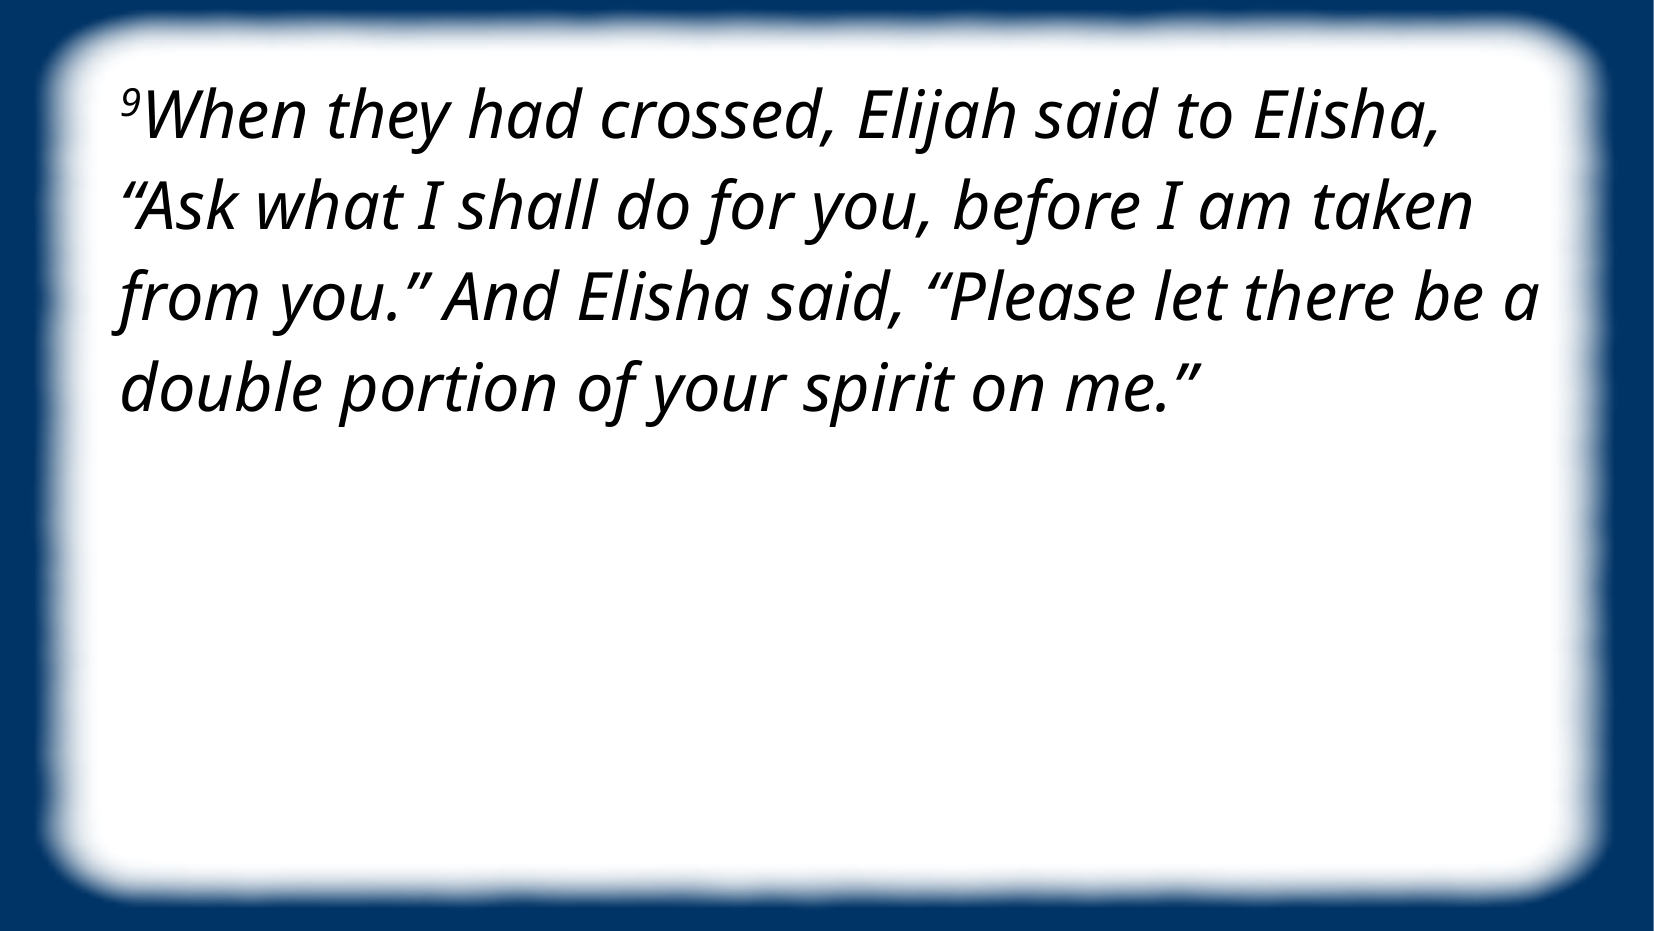

9When they had crossed, Elijah said to Elisha, “Ask what I shall do for you, before I am taken from you.” And Elisha said, “Please let there be a double portion of your spirit on me.”